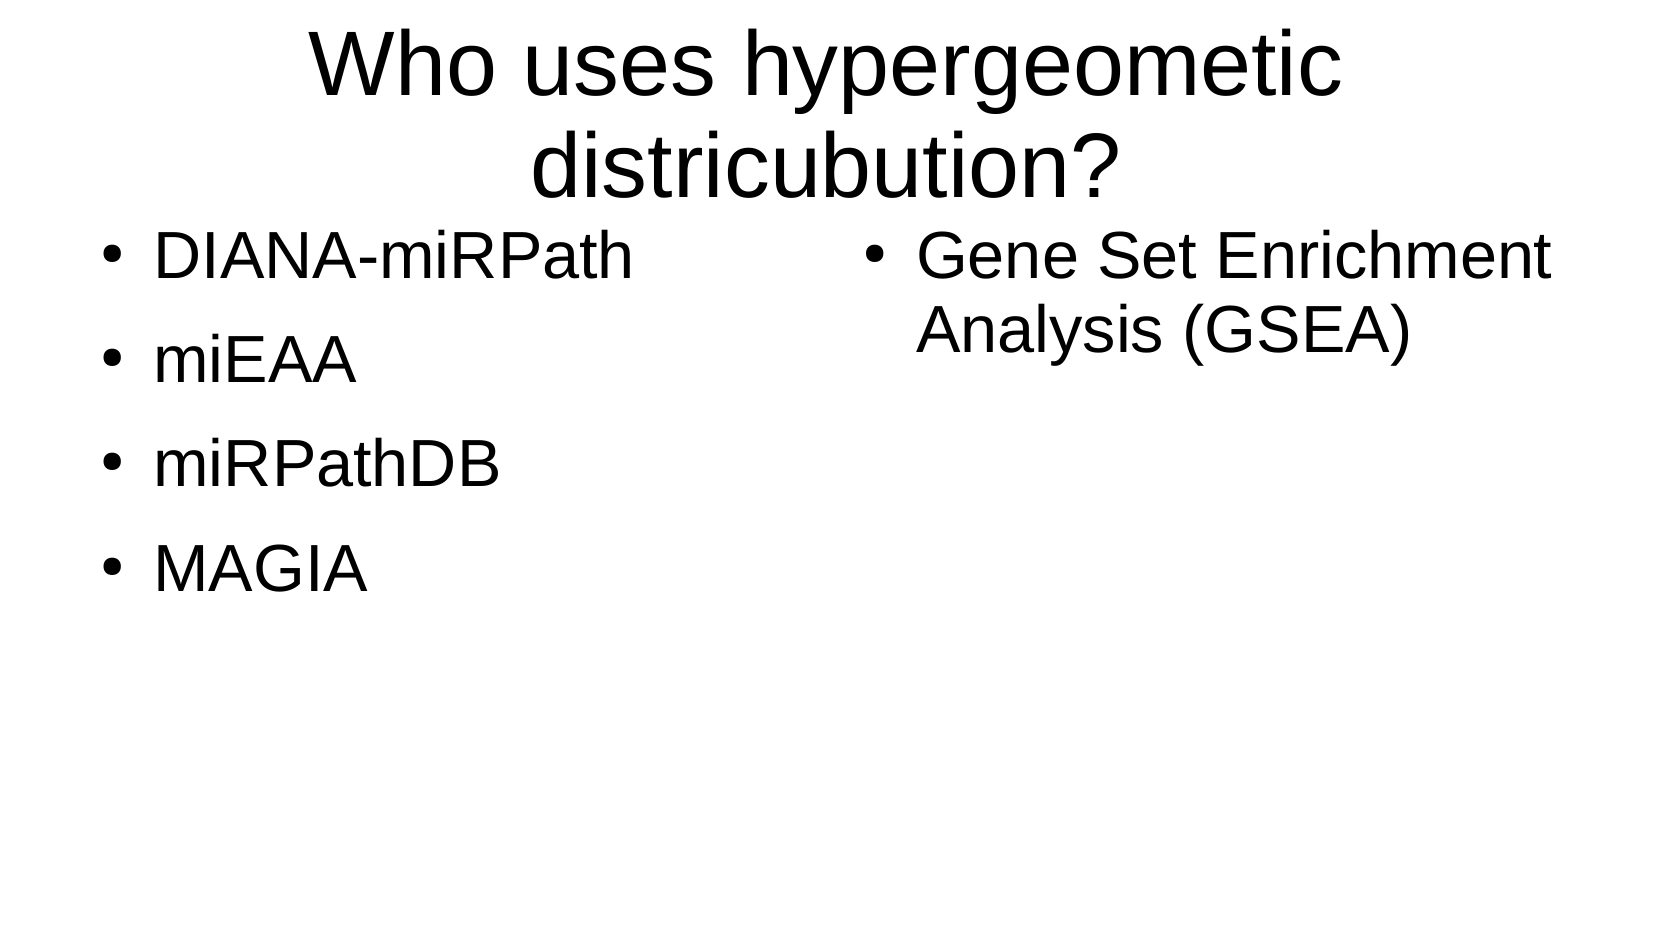

# Who uses hypergeometic districubution?
DIANA-miRPath
miEAA
miRPathDB
MAGIA
Gene Set Enrichment Analysis (GSEA)